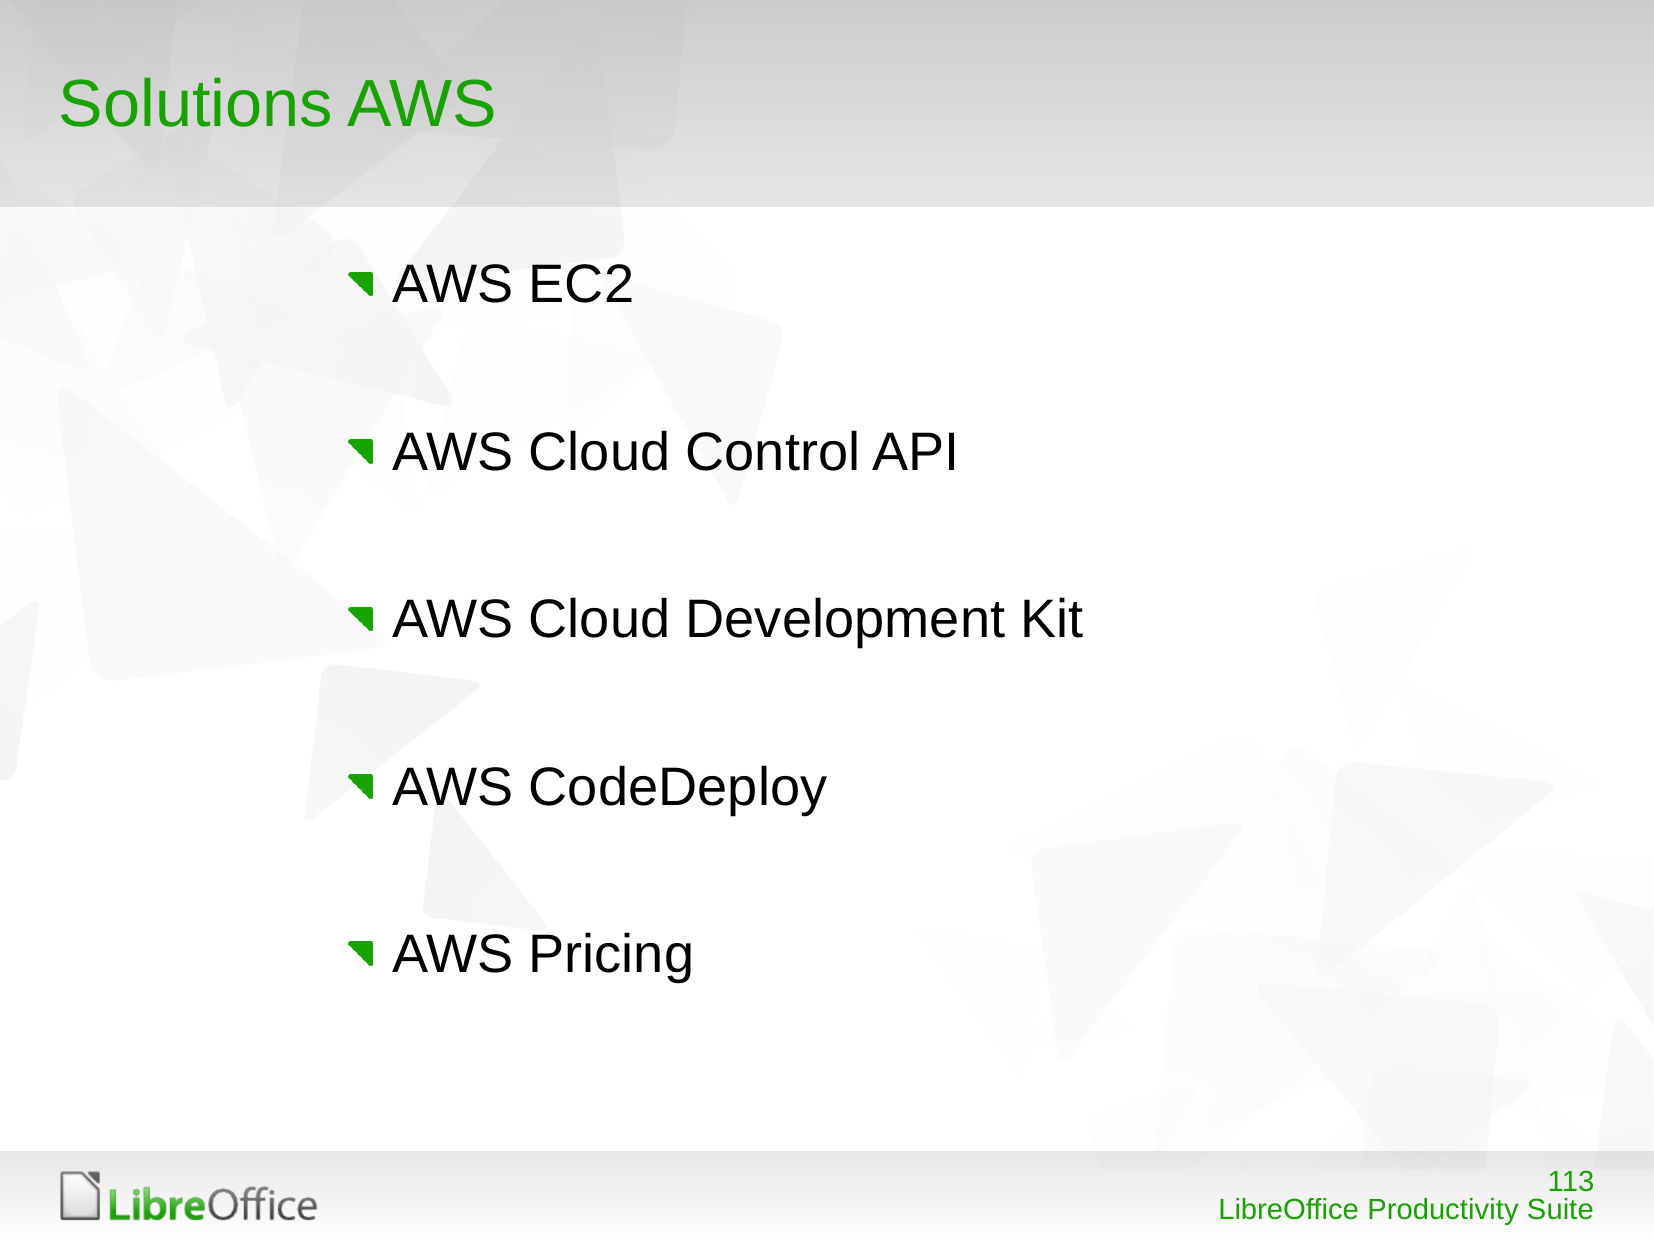

# Solutions AWS
AWS EC2
AWS Cloud Control API
AWS Cloud Development Kit
AWS CodeDeploy
AWS Pricing
113
LibreOffice Productivity Suite